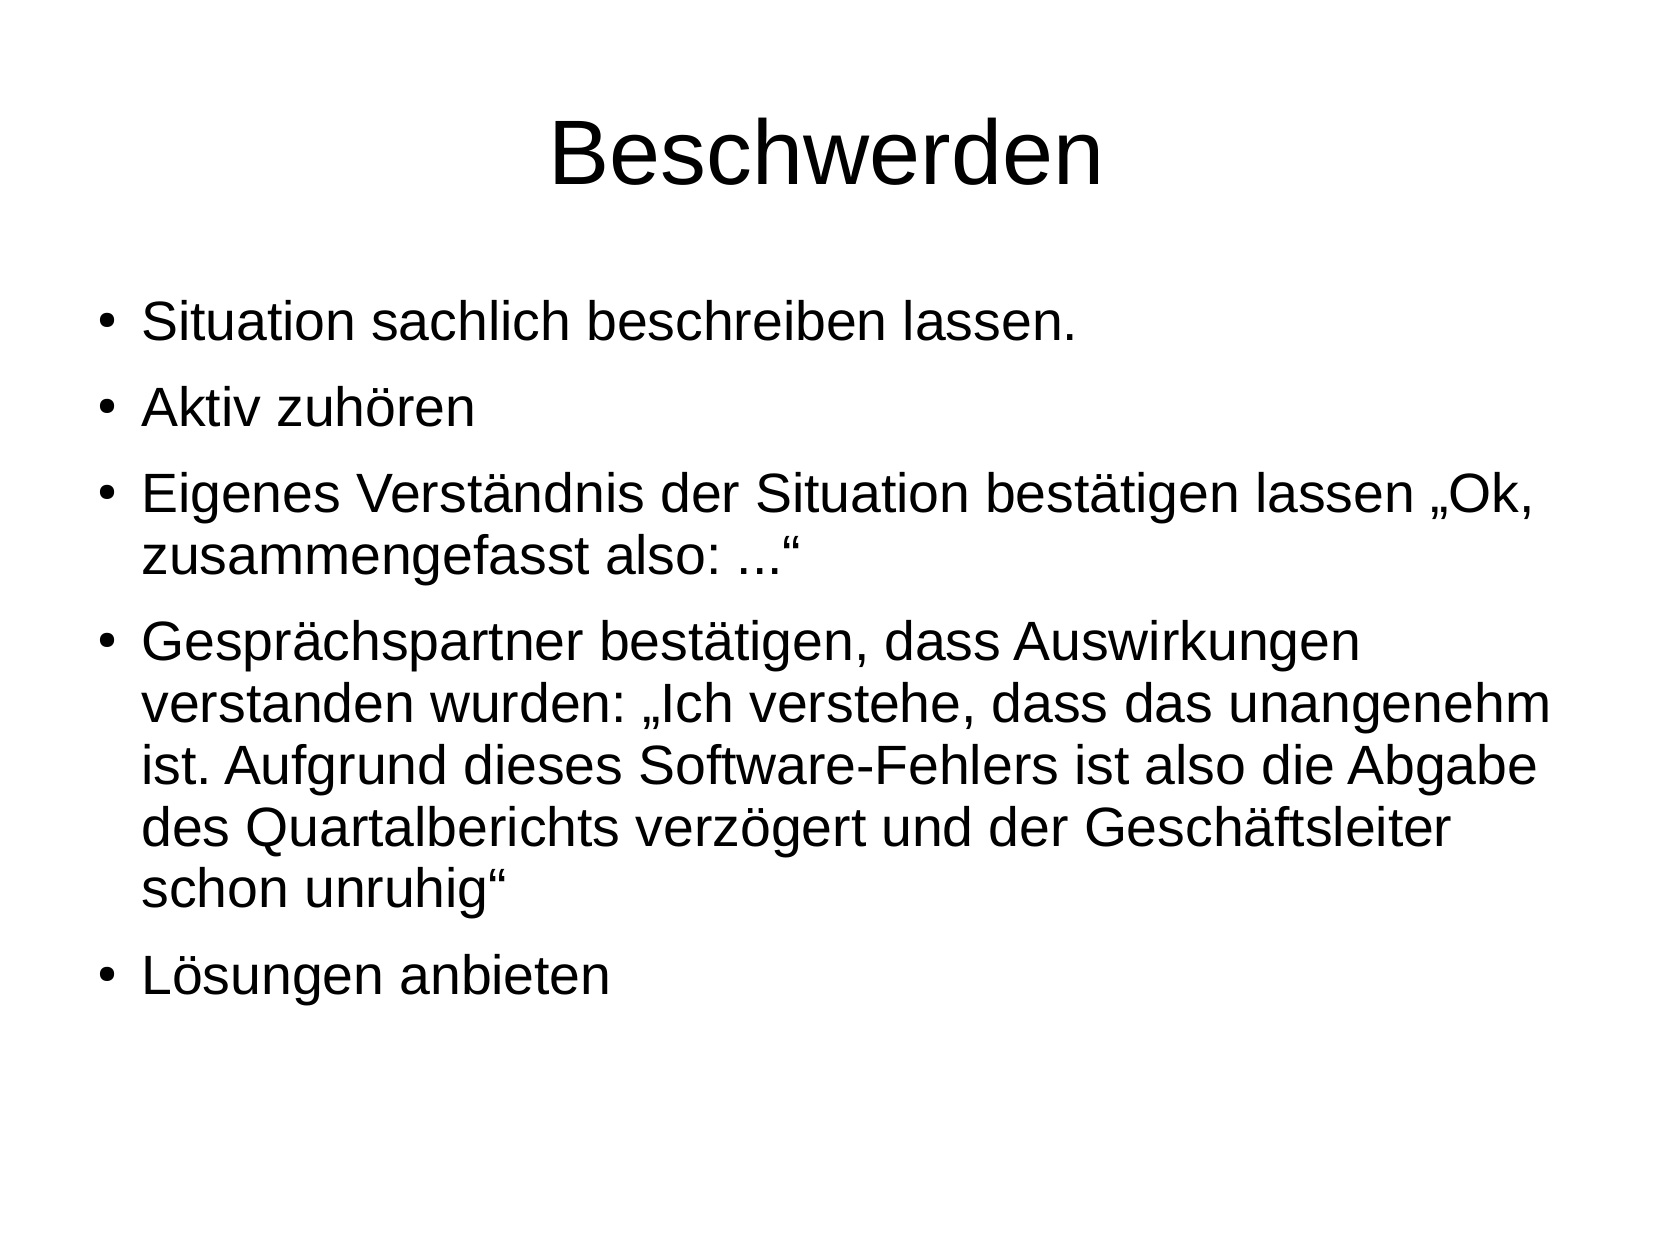

# Beschwerden
Situation sachlich beschreiben lassen.
Aktiv zuhören
Eigenes Verständnis der Situation bestätigen lassen „Ok, zusammengefasst also: ...“
Gesprächspartner bestätigen, dass Auswirkungen verstanden wurden: „Ich verstehe, dass das unangenehm ist. Aufgrund dieses Software-Fehlers ist also die Abgabe des Quartalberichts verzögert und der Geschäftsleiter schon unruhig“
Lösungen anbieten